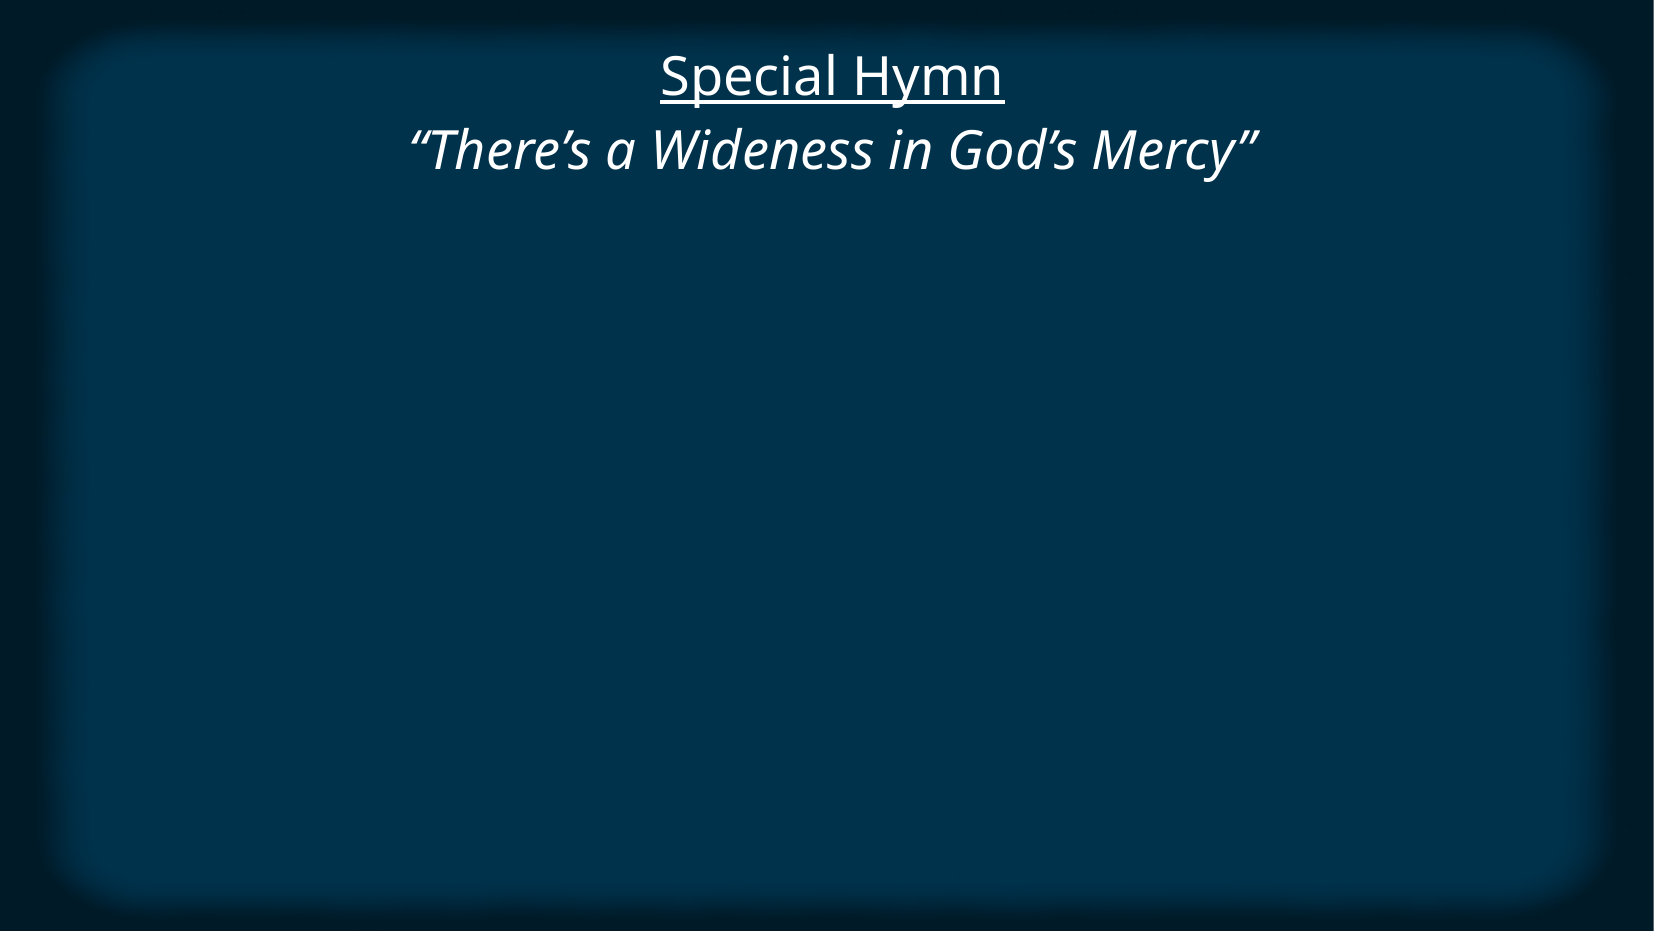

Special Hymn
“There’s a Wideness in God’s Mercy”